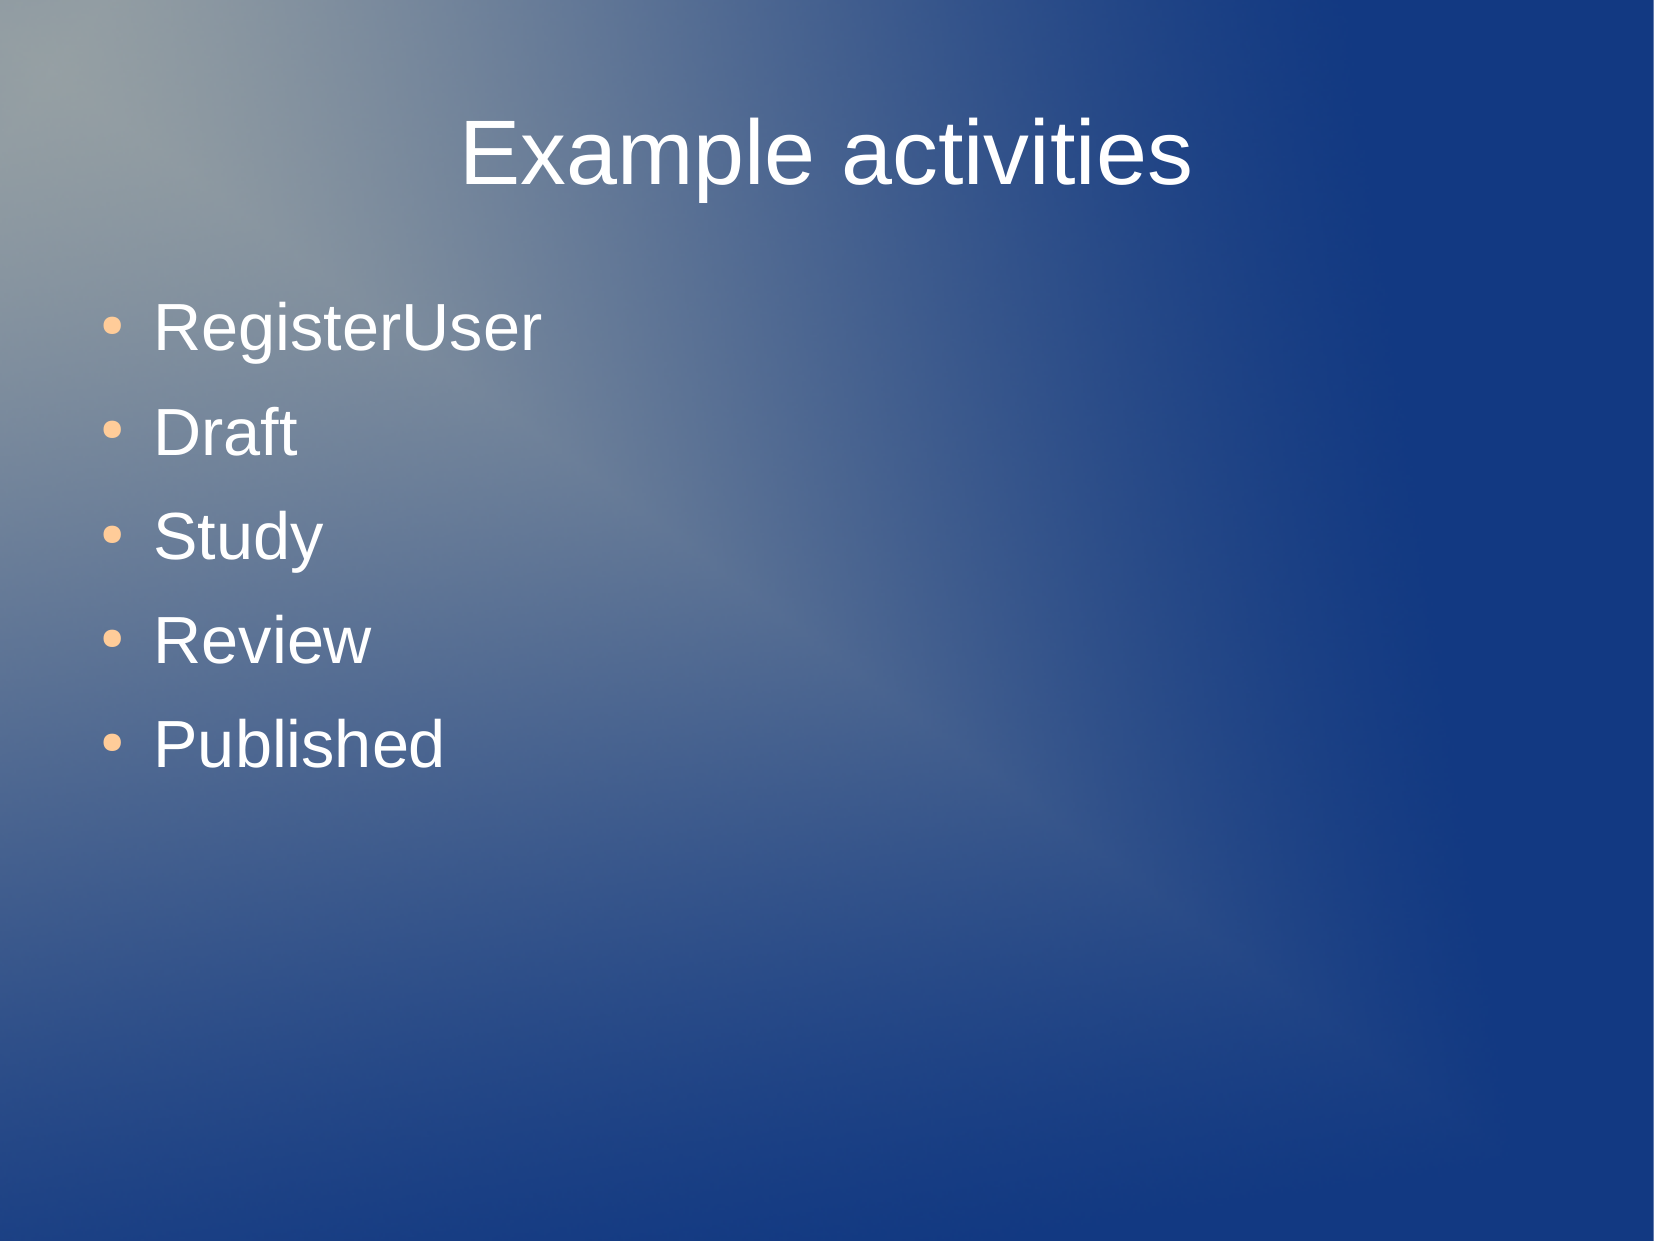

# Example activities
RegisterUser
Draft
Study
Review
Published